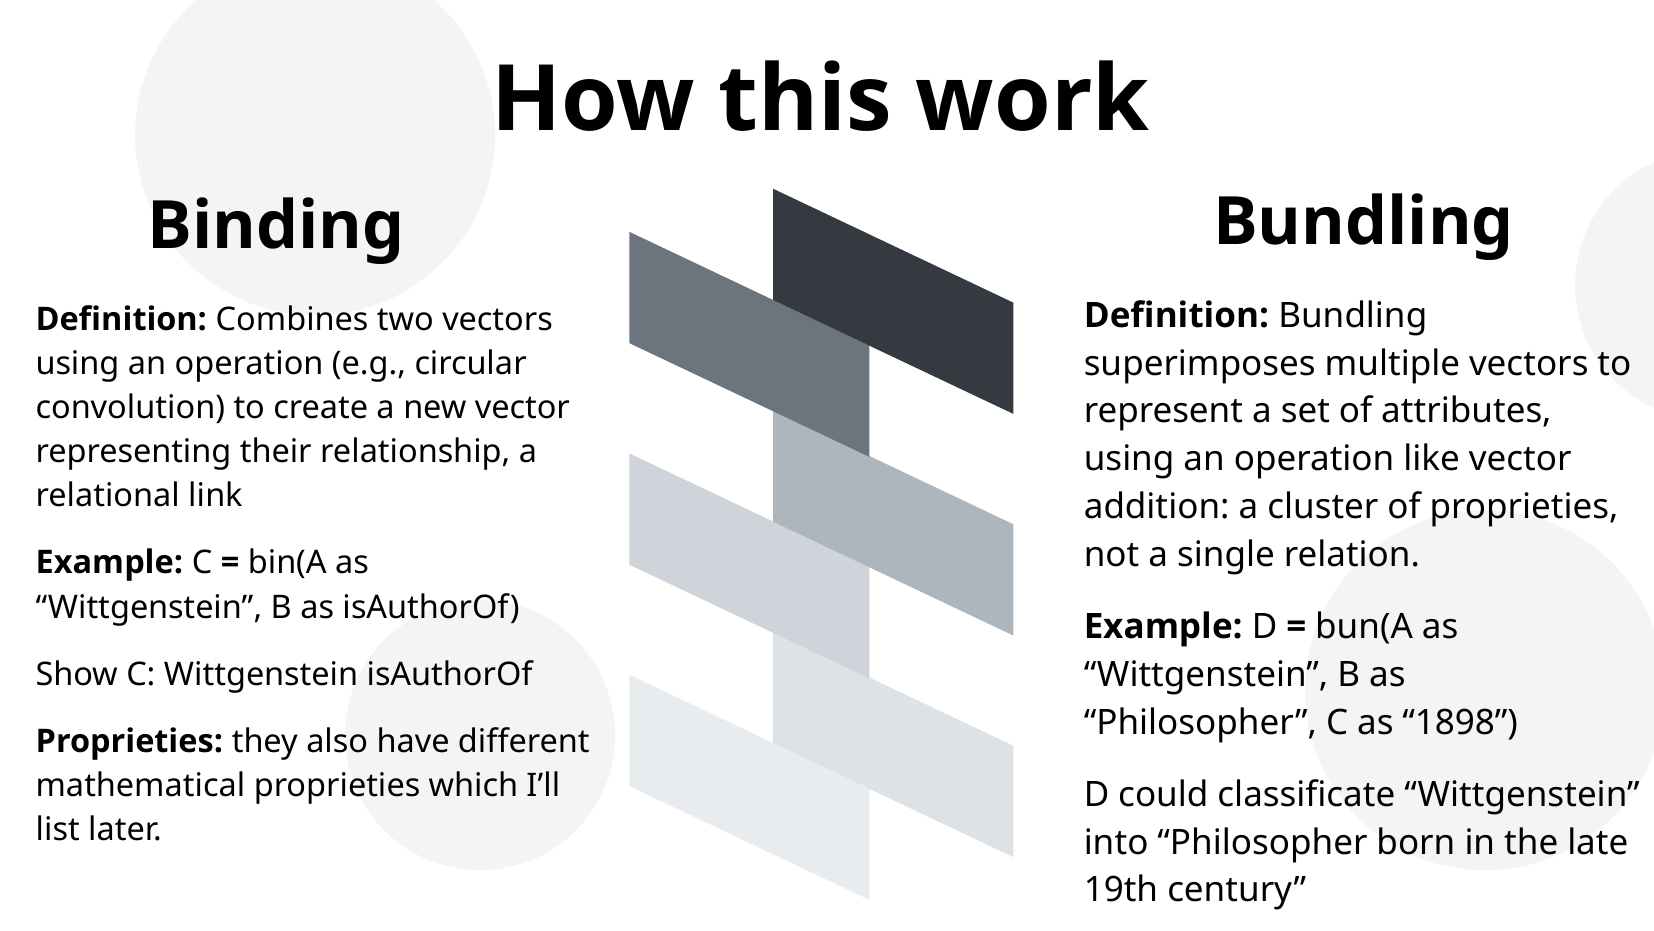

# How this work
Bundling
Binding
Definition: Bundling superimposes multiple vectors to represent a set of attributes, using an operation like vector addition: a cluster of proprieties, not a single relation.
Example: D = bun(A as “Wittgenstein”, B as “Philosopher”, C as “1898”)
D could classificate “Wittgenstein” into “Philosopher born in the late 19th century”
Definition: Combines two vectors using an operation (e.g., circular convolution) to create a new vector representing their relationship, a relational link
Example: C = bin(A as “Wittgenstein”, B as isAuthorOf)
Show C: Wittgenstein isAuthorOf
Proprieties: they also have different mathematical proprieties which I’ll list later.